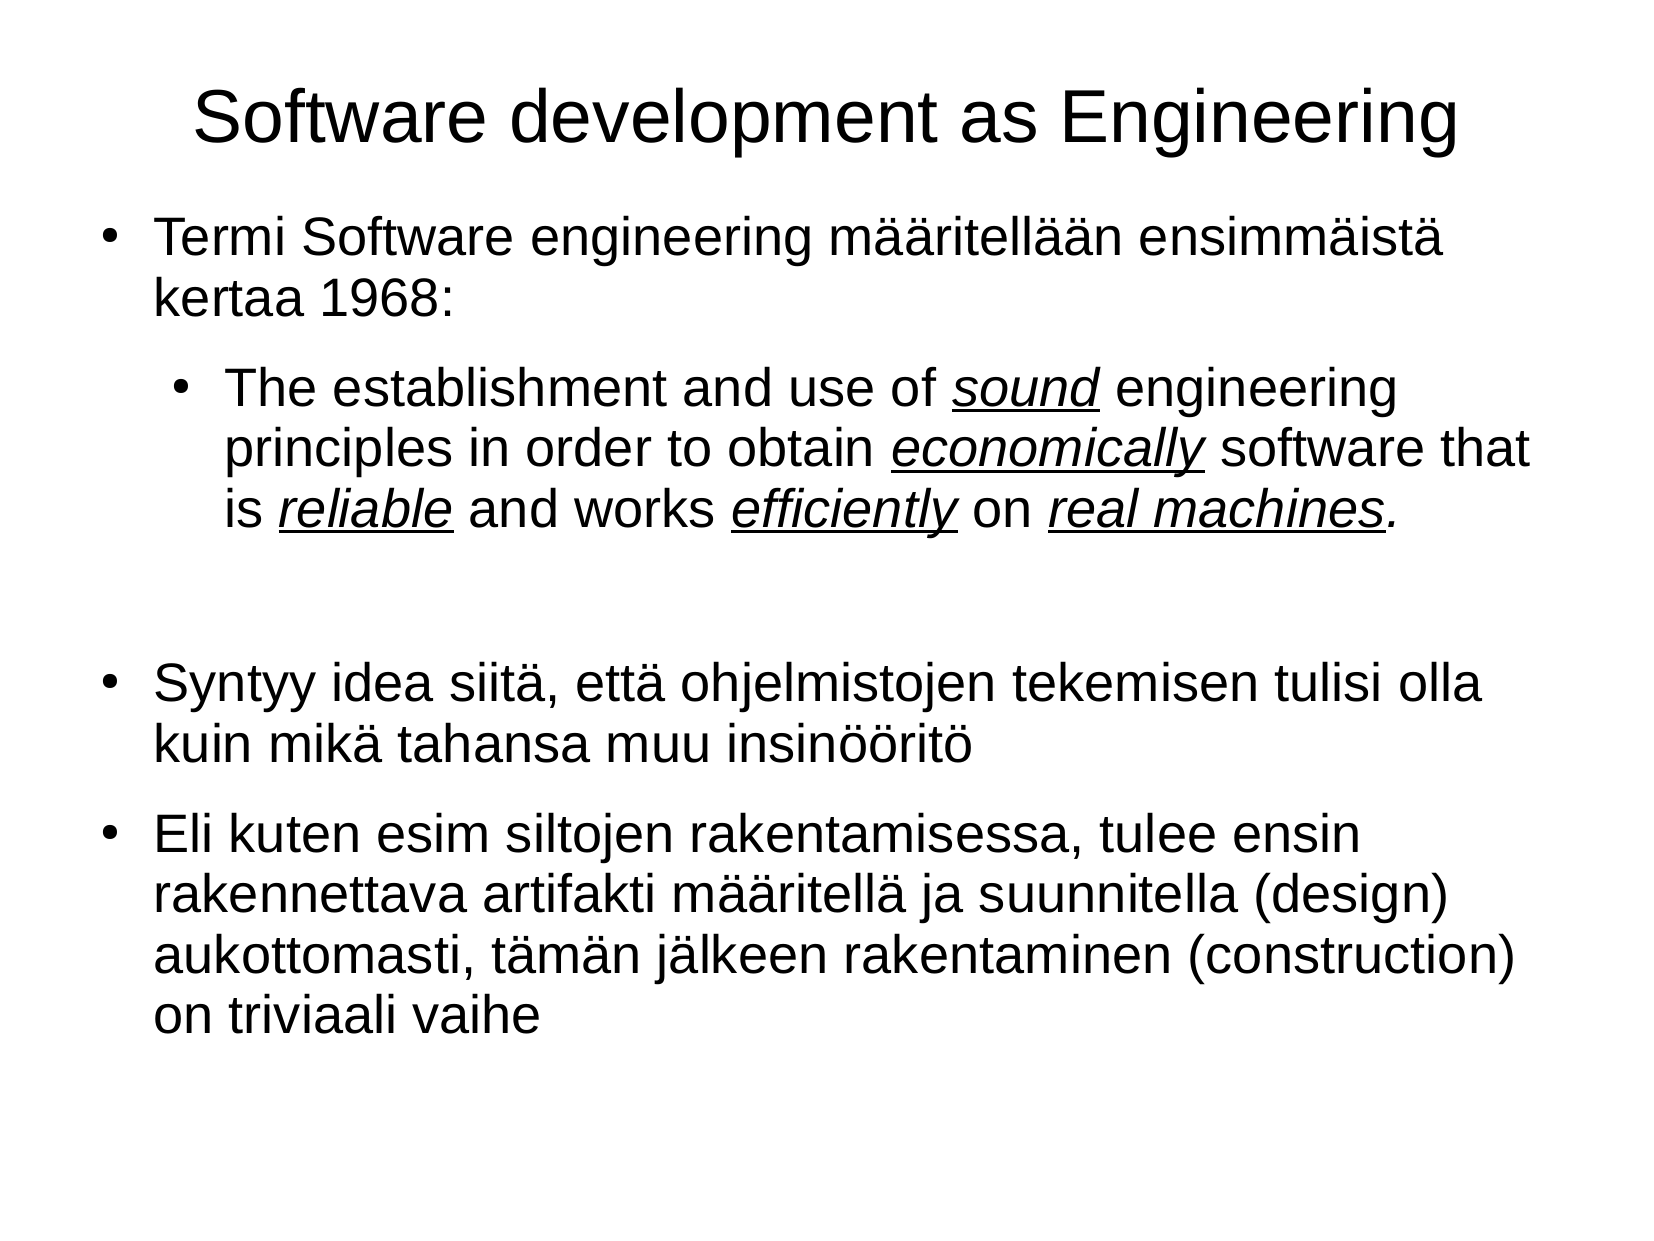

# Software development as Engineering
Termi Software engineering määritellään ensimmäistä kertaa 1968:
The establishment and use of sound engineering principles in order to obtain economically software that is reliable and works efficiently on real machines.
Syntyy idea siitä, että ohjelmistojen tekemisen tulisi olla kuin mikä tahansa muu insinööritö
Eli kuten esim siltojen rakentamisessa, tulee ensin rakennettava artifakti määritellä ja suunnitella (design) aukottomasti, tämän jälkeen rakentaminen (construction) on triviaali vaihe